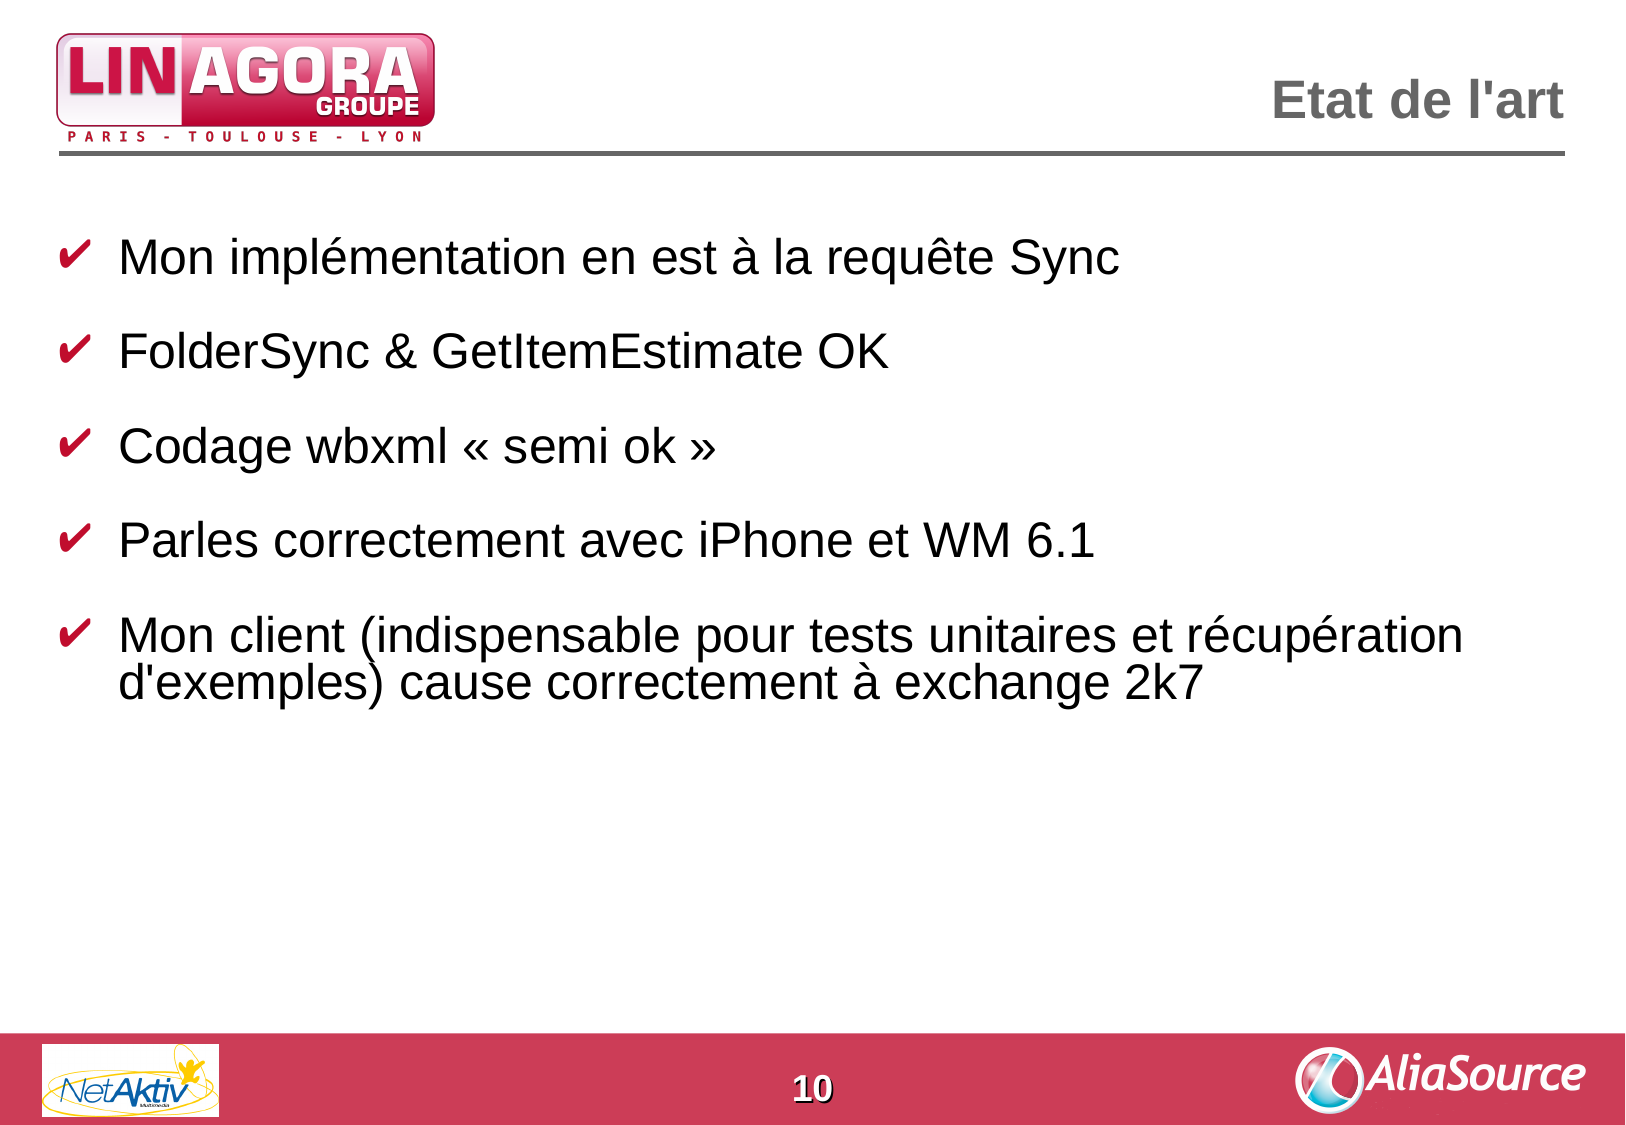

# Etat de l'art
Mon implémentation en est à la requête Sync
FolderSync & GetItemEstimate OK
Codage wbxml « semi ok »
Parles correctement avec iPhone et WM 6.1
Mon client (indispensable pour tests unitaires et récupération d'exemples) cause correctement à exchange 2k7